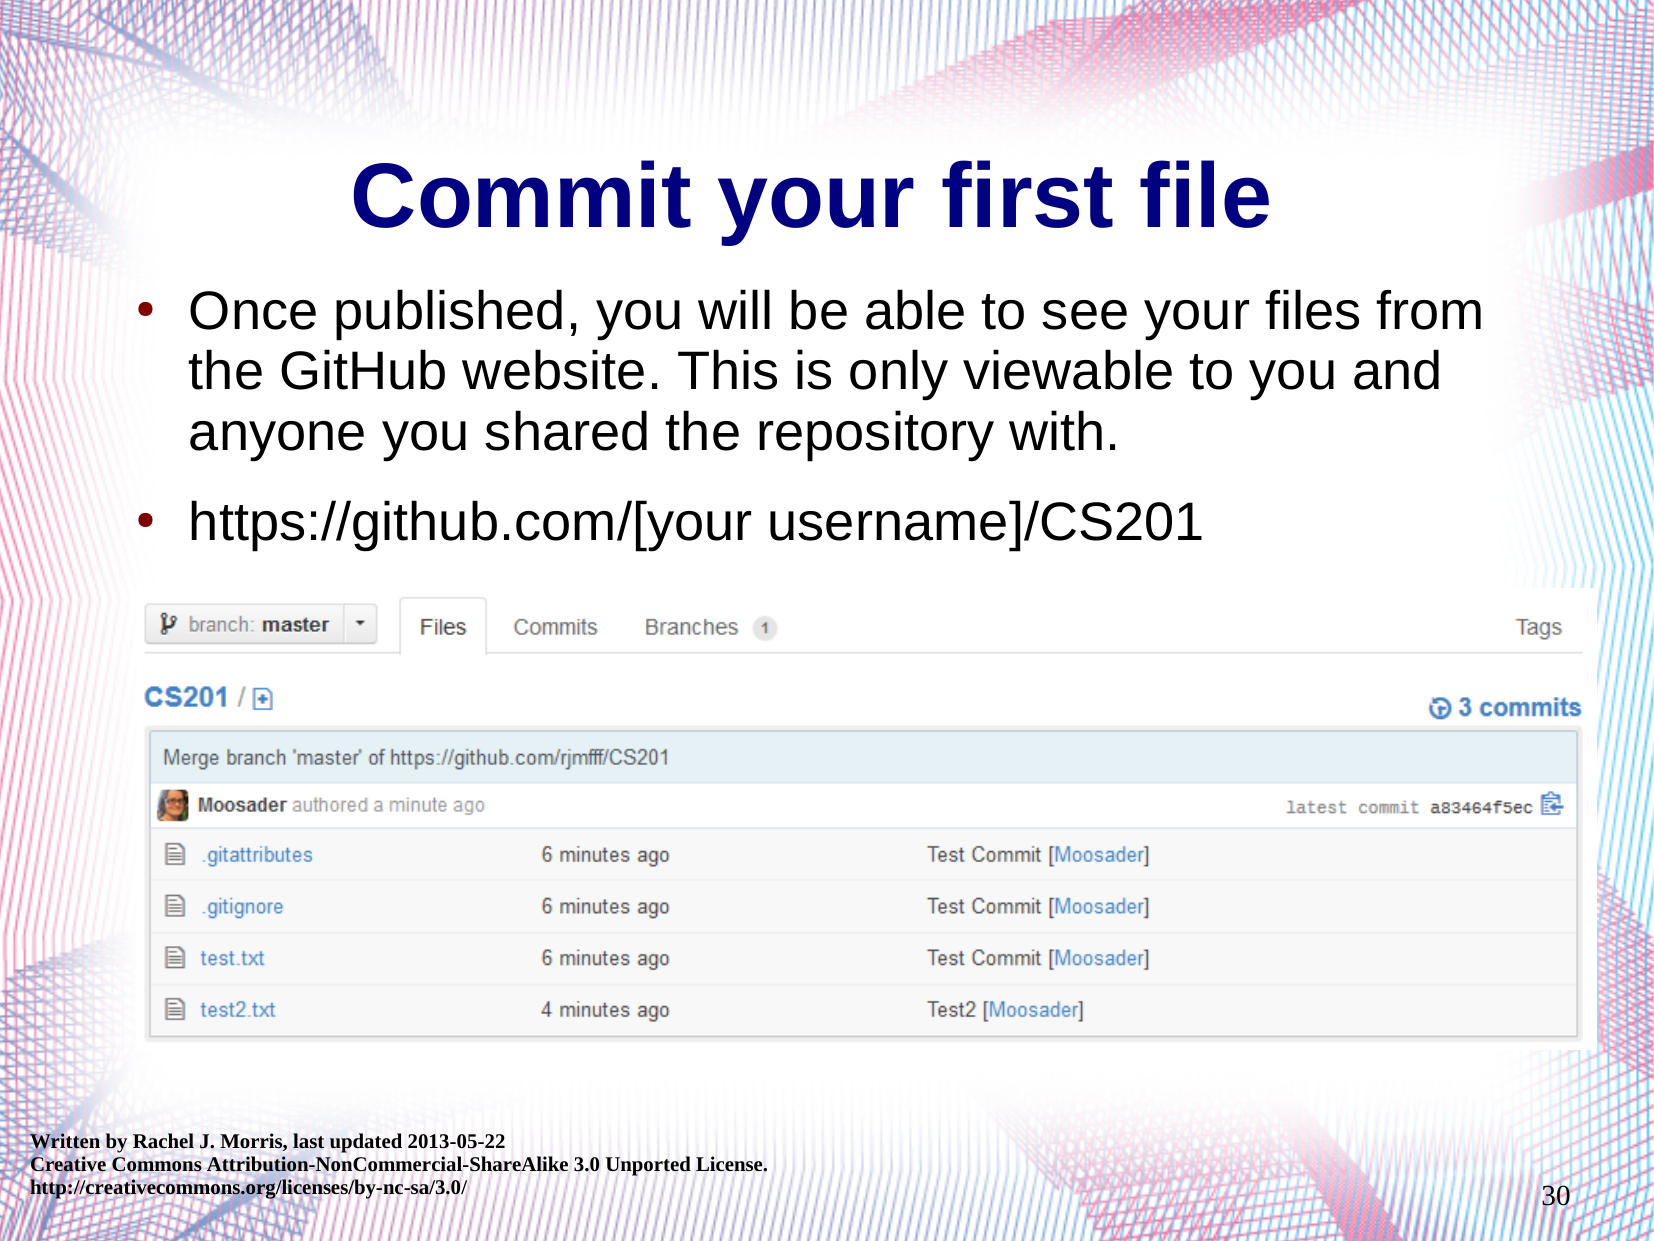

# Commit your first file
Once published, you will be able to see your files from the GitHub website. This is only viewable to you and anyone you shared the repository with.
https://github.com/[your username]/CS201
30